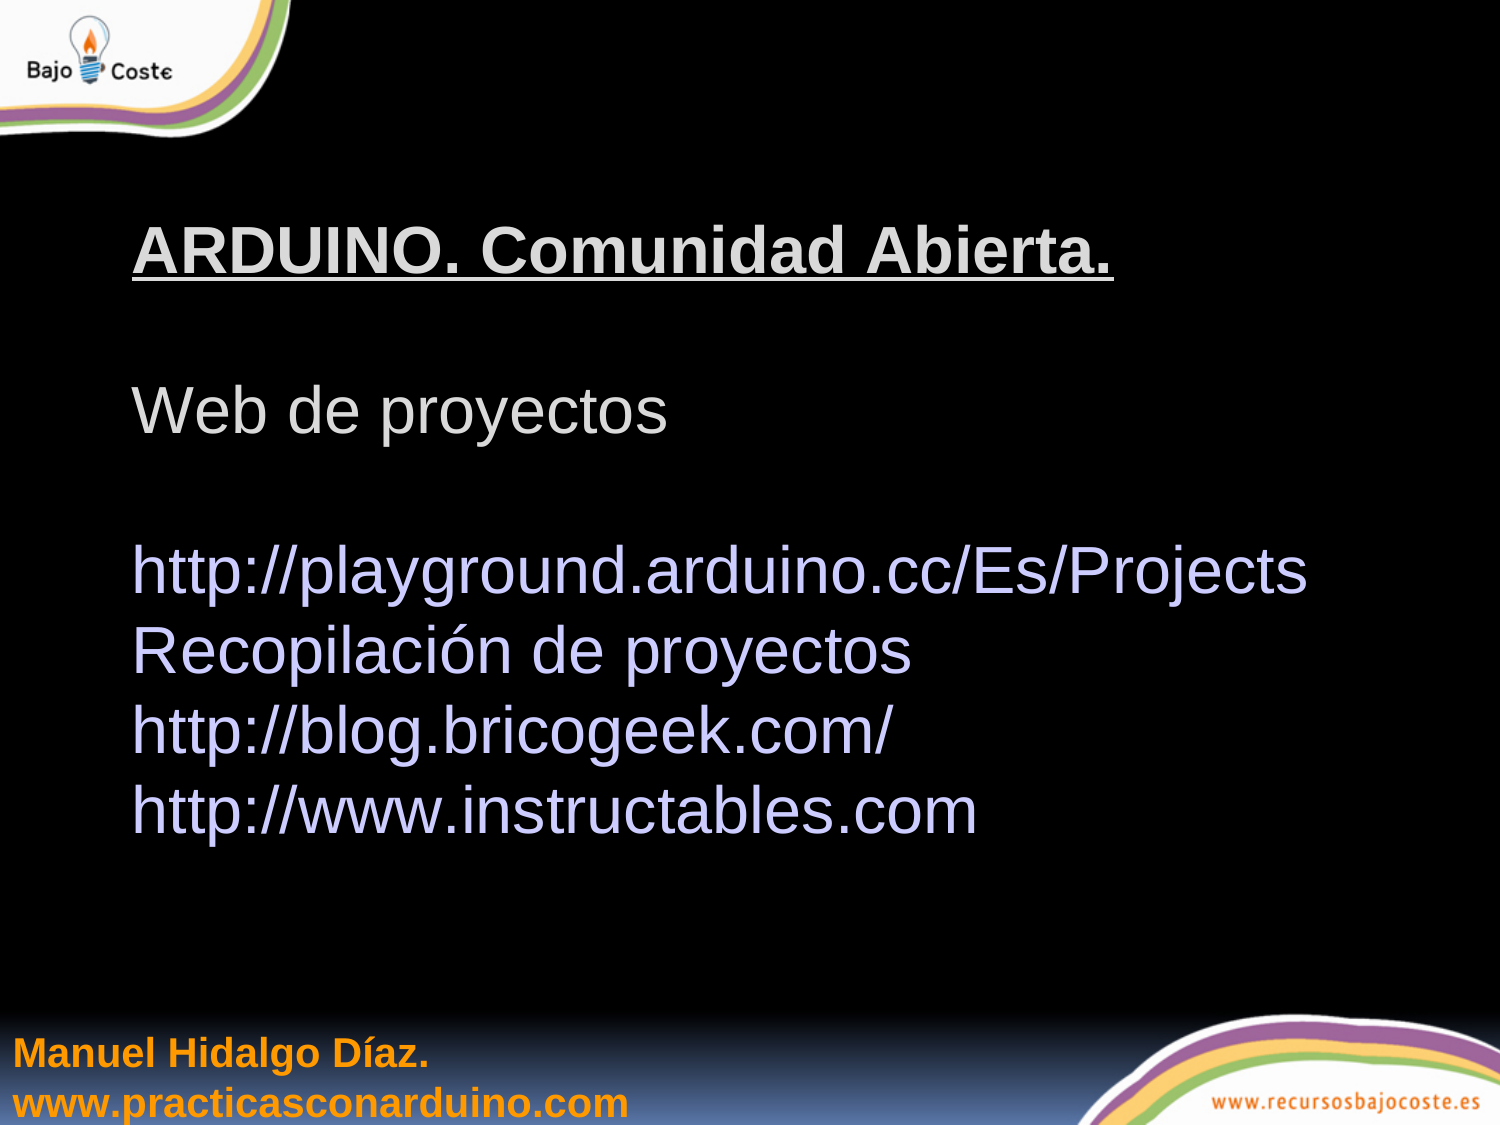

ARDUINO. Comunidad Abierta.
Web de proyectos
http://playground.arduino.cc/Es/ProjectsRecopilación de proyectos
http://blog.bricogeek.com/
http://www.instructables.com
Manuel Hidalgo Díaz.
www.practicasconarduino.com